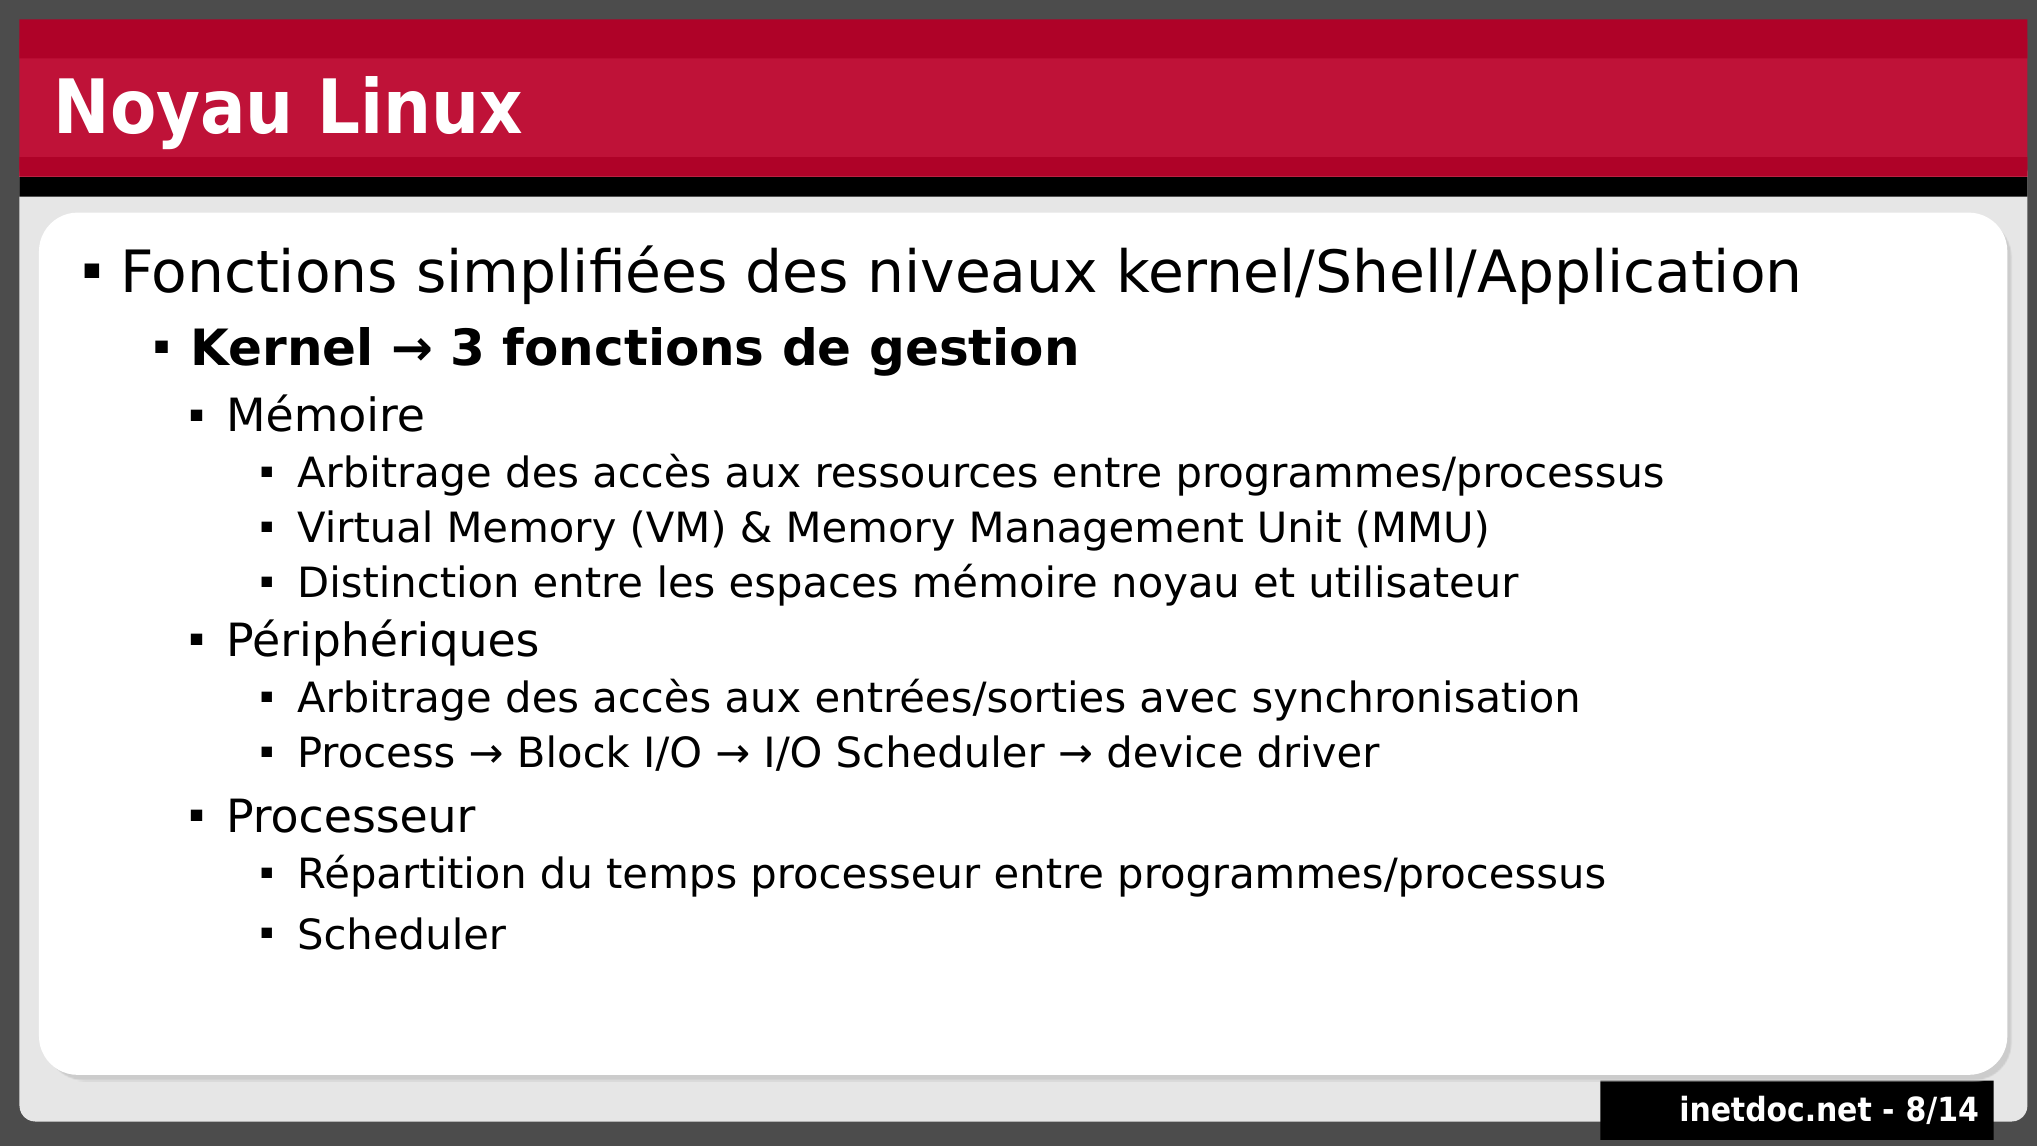

Noyau Linux
Fonctions simplifiées des niveaux kernel/Shell/Application
Kernel → 3 fonctions de gestion
Mémoire
Arbitrage des accès aux ressources entre programmes/processus
Virtual Memory (VM) & Memory Management Unit (MMU)
Distinction entre les espaces mémoire noyau et utilisateur
Périphériques
Arbitrage des accès aux entrées/sorties avec synchronisation
Process → Block I/O → I/O Scheduler → device driver
Processeur
Répartition du temps processeur entre programmes/processus
Scheduler
inetdoc.net - /14